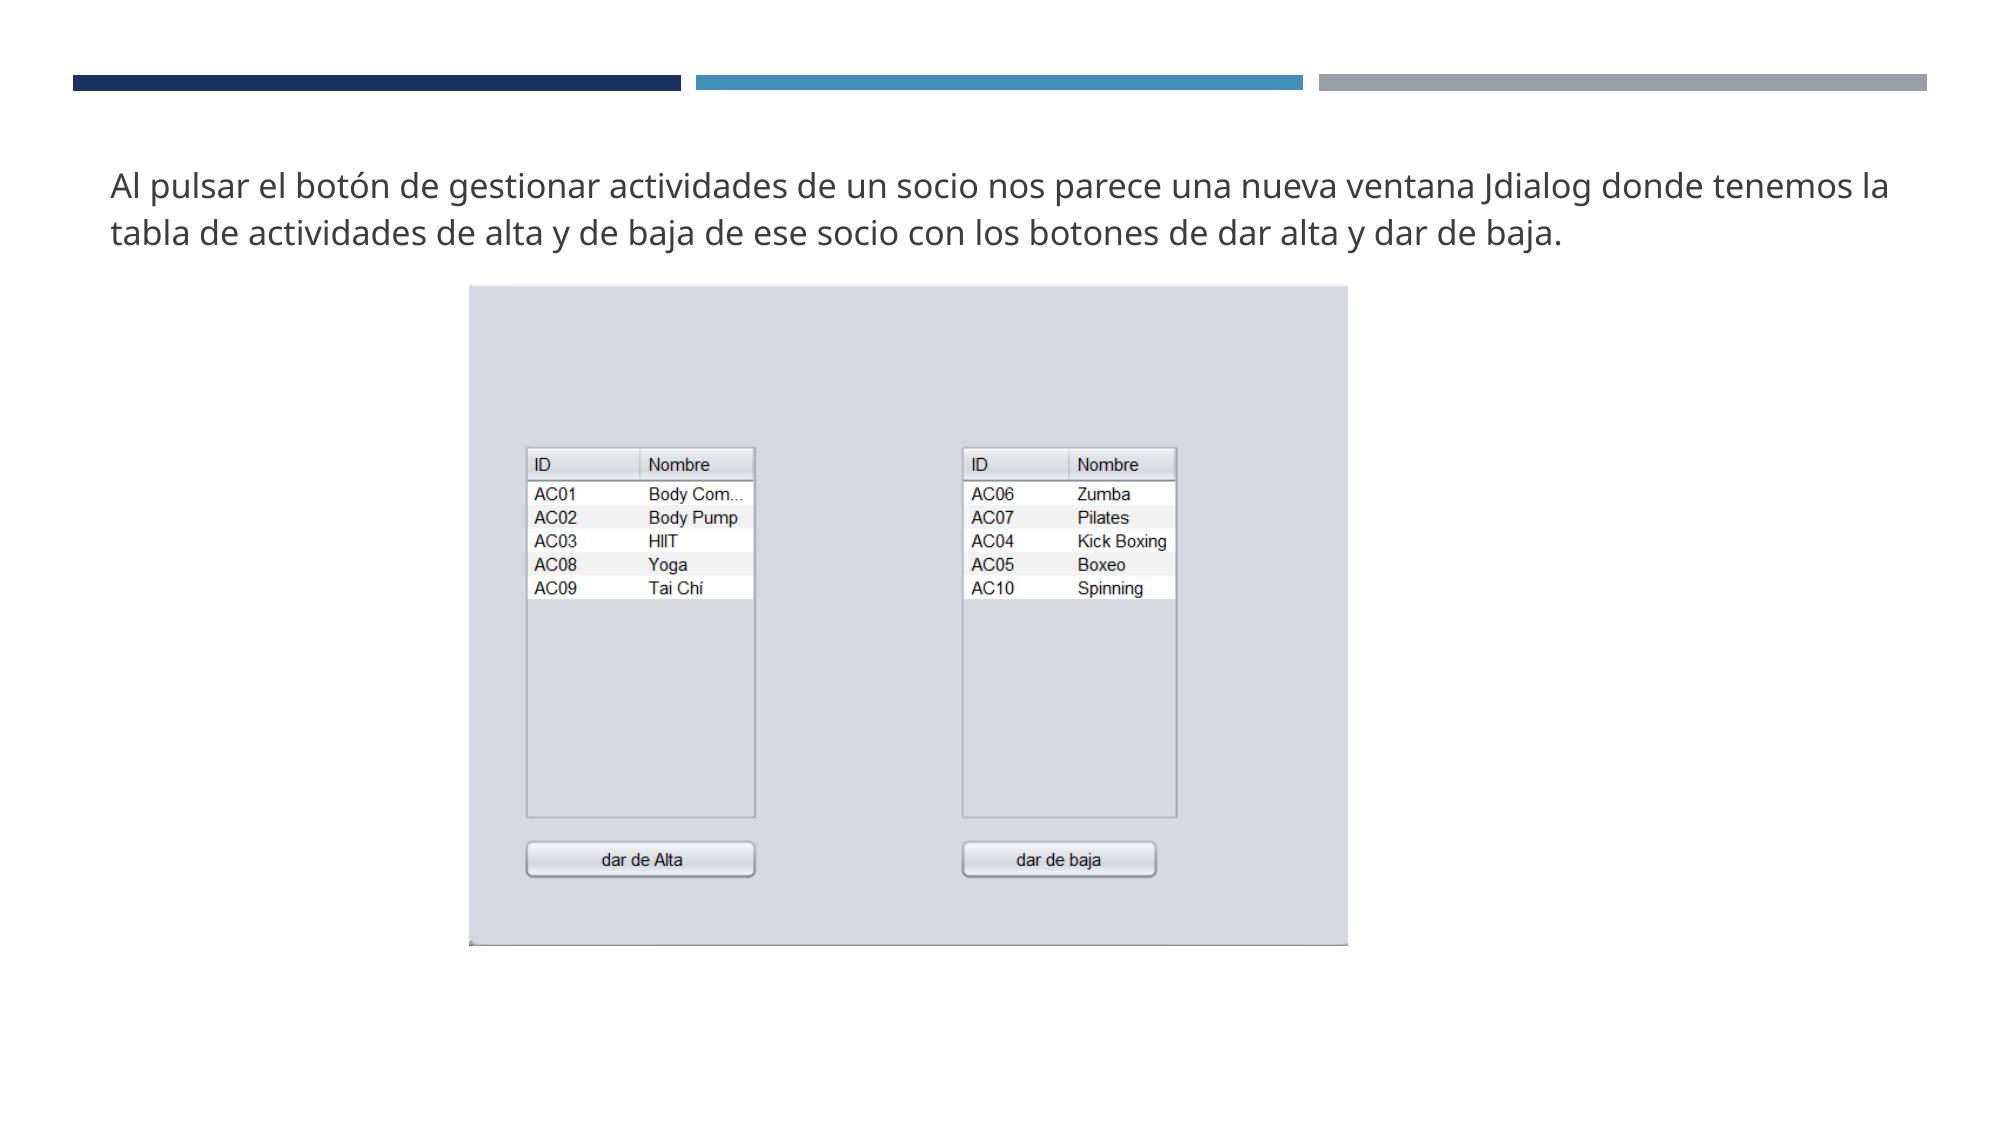

# Al pulsar el botón de gestionar actividades de un socio nos parece una nueva ventana Jdialog donde tenemos la tabla de actividades de alta y de baja de ese socio con los botones de dar alta y dar de baja.